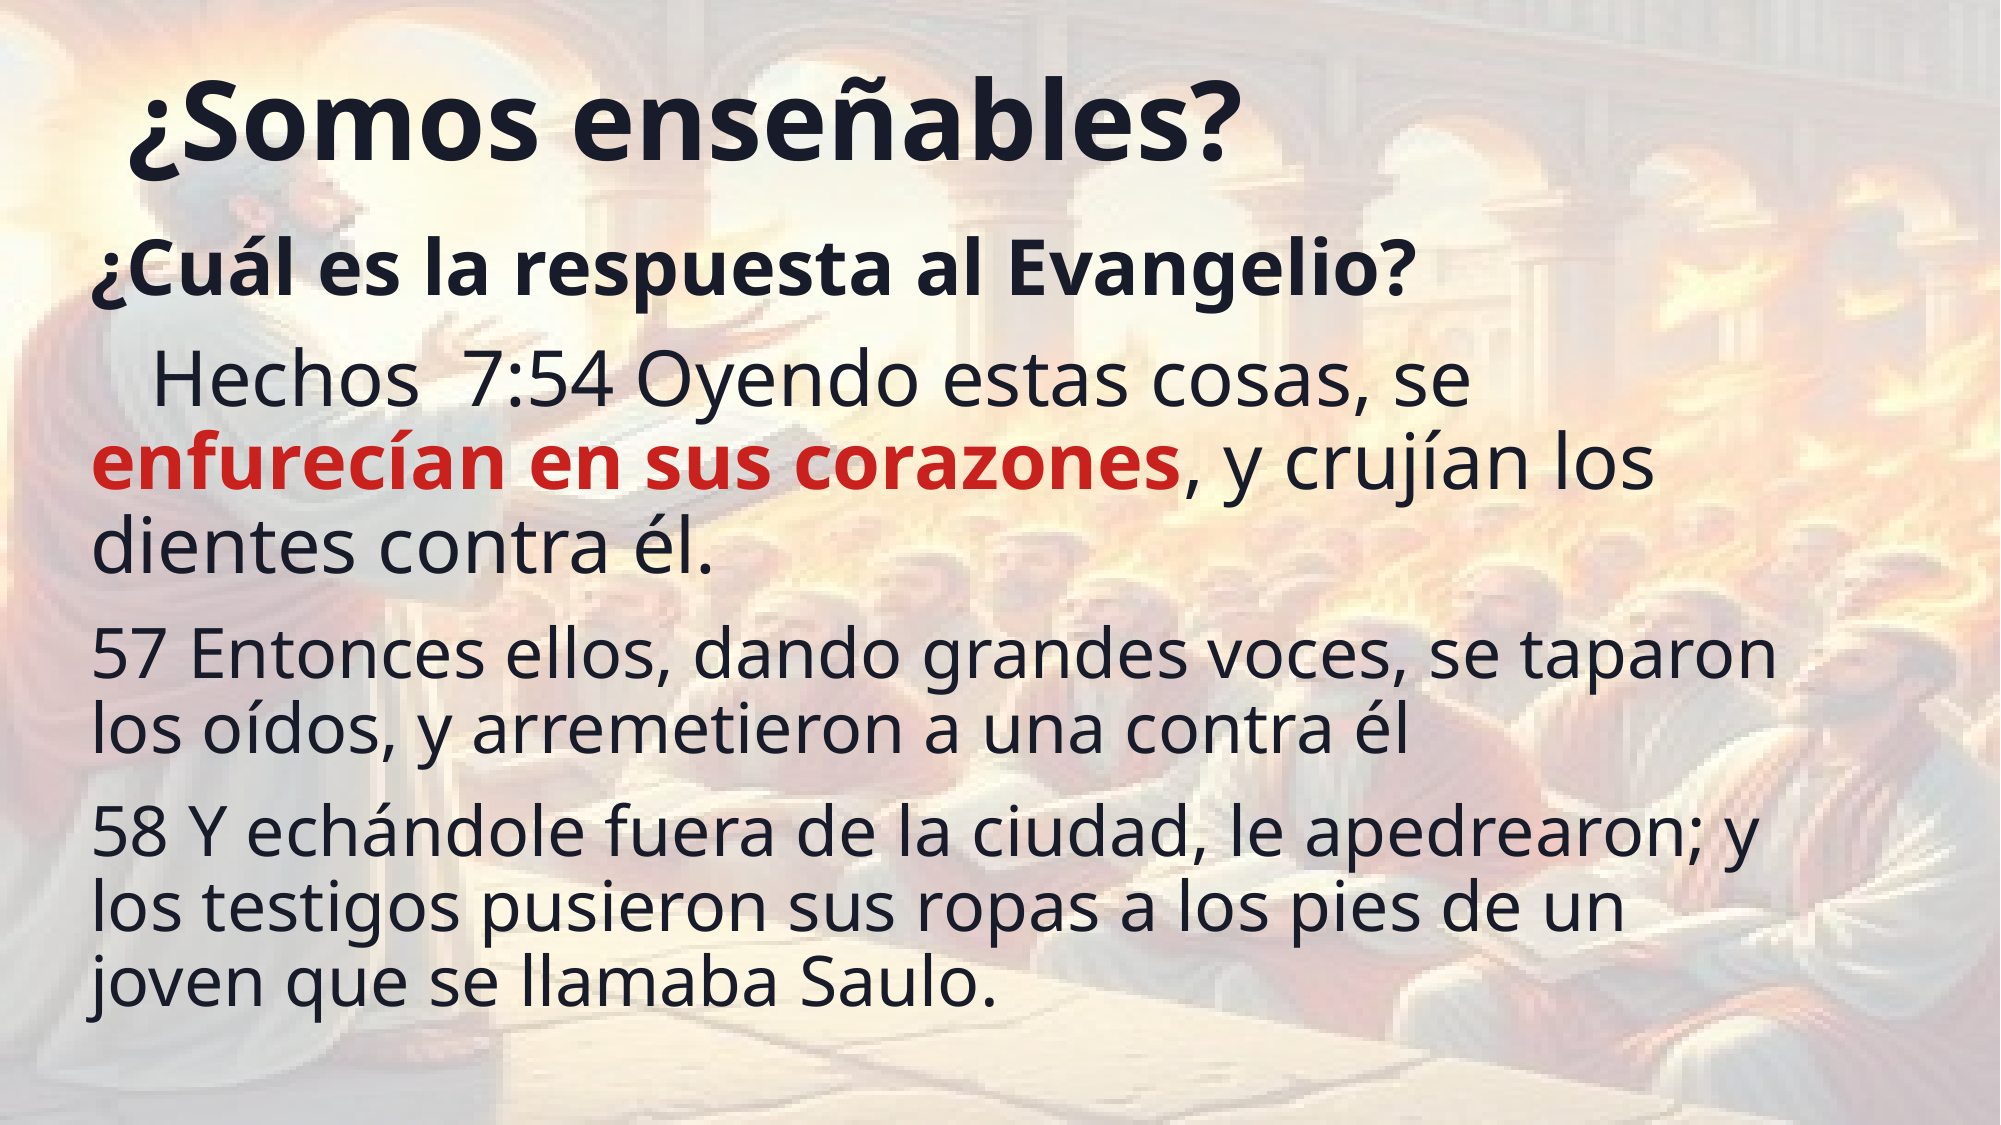

# ¿Somos enseñables?
¿Cuál es la respuesta al Evangelio?
 Hechos 7:54 Oyendo estas cosas, se enfurecían en sus corazones, y crujían los dientes contra él.
57 Entonces ellos, dando grandes voces, se taparon los oídos, y arremetieron a una contra él
58 Y echándole fuera de la ciudad, le apedrearon; y los testigos pusieron sus ropas a los pies de un joven que se llamaba Saulo.